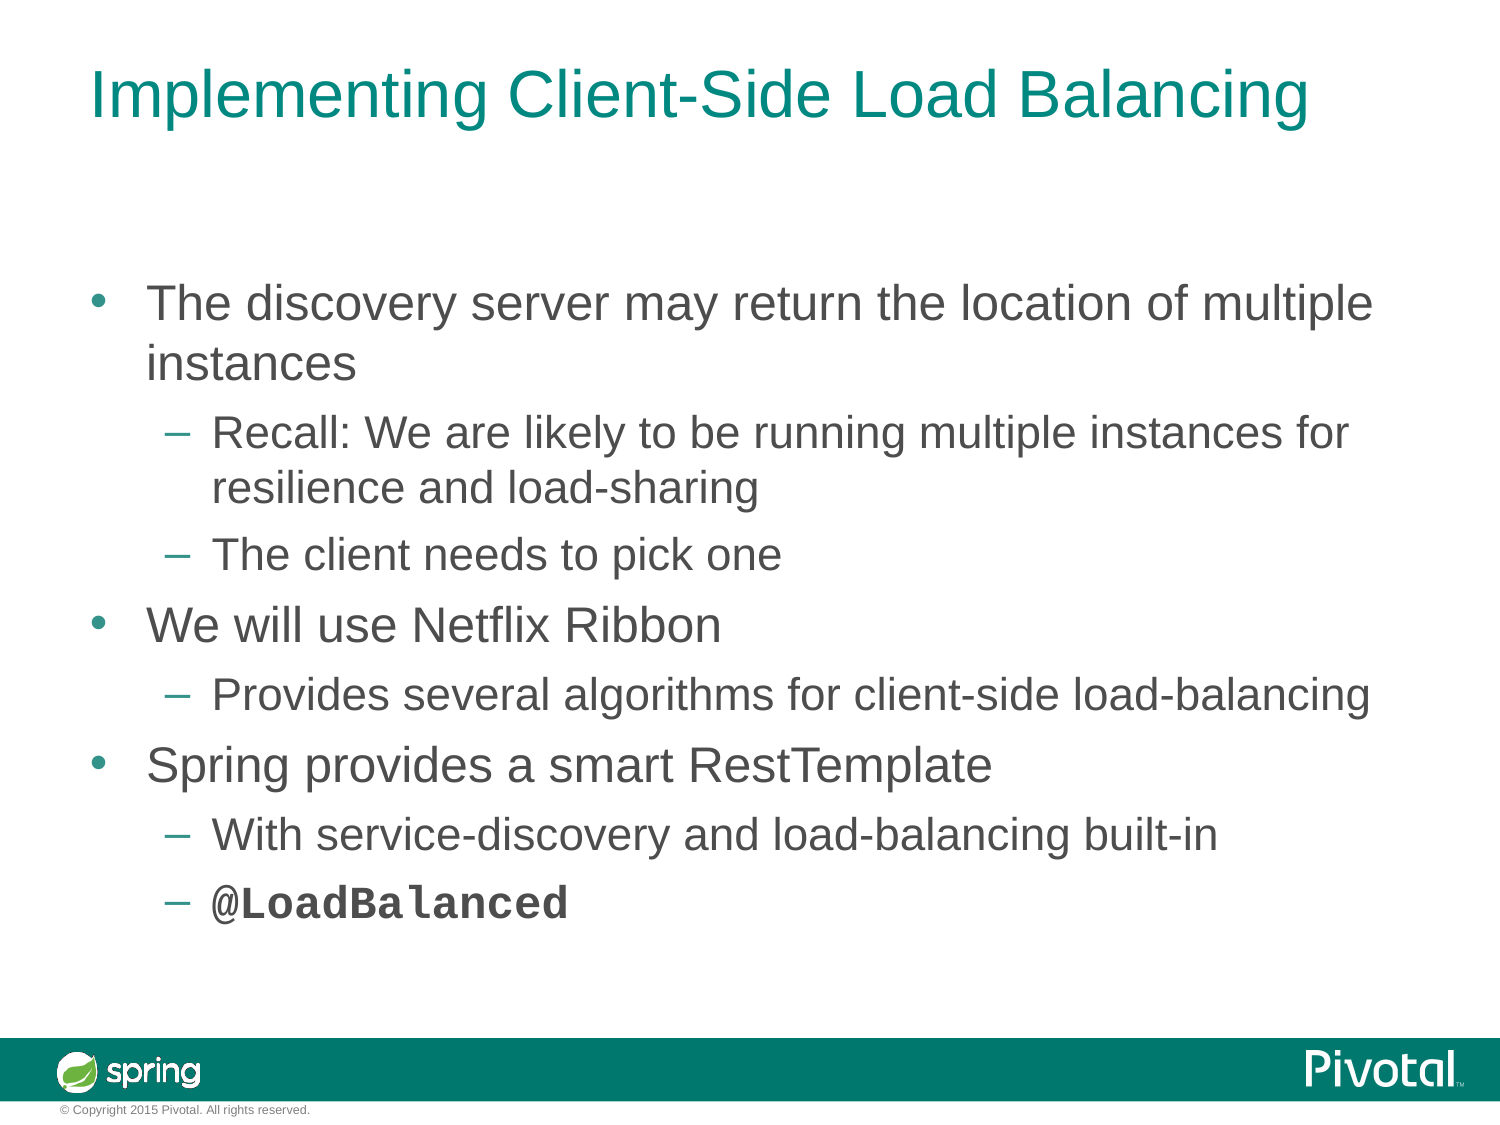

# Implementing Client-Side Load Balancing
The discovery server may return the location of multiple instances
Recall: We are likely to be running multiple instances for resilience and load-sharing
The client needs to pick one
We will use Netflix Ribbon
Provides several algorithms for client-side load-balancing
Spring provides a smart RestTemplate
With service-discovery and load-balancing built-in
@LoadBalanced